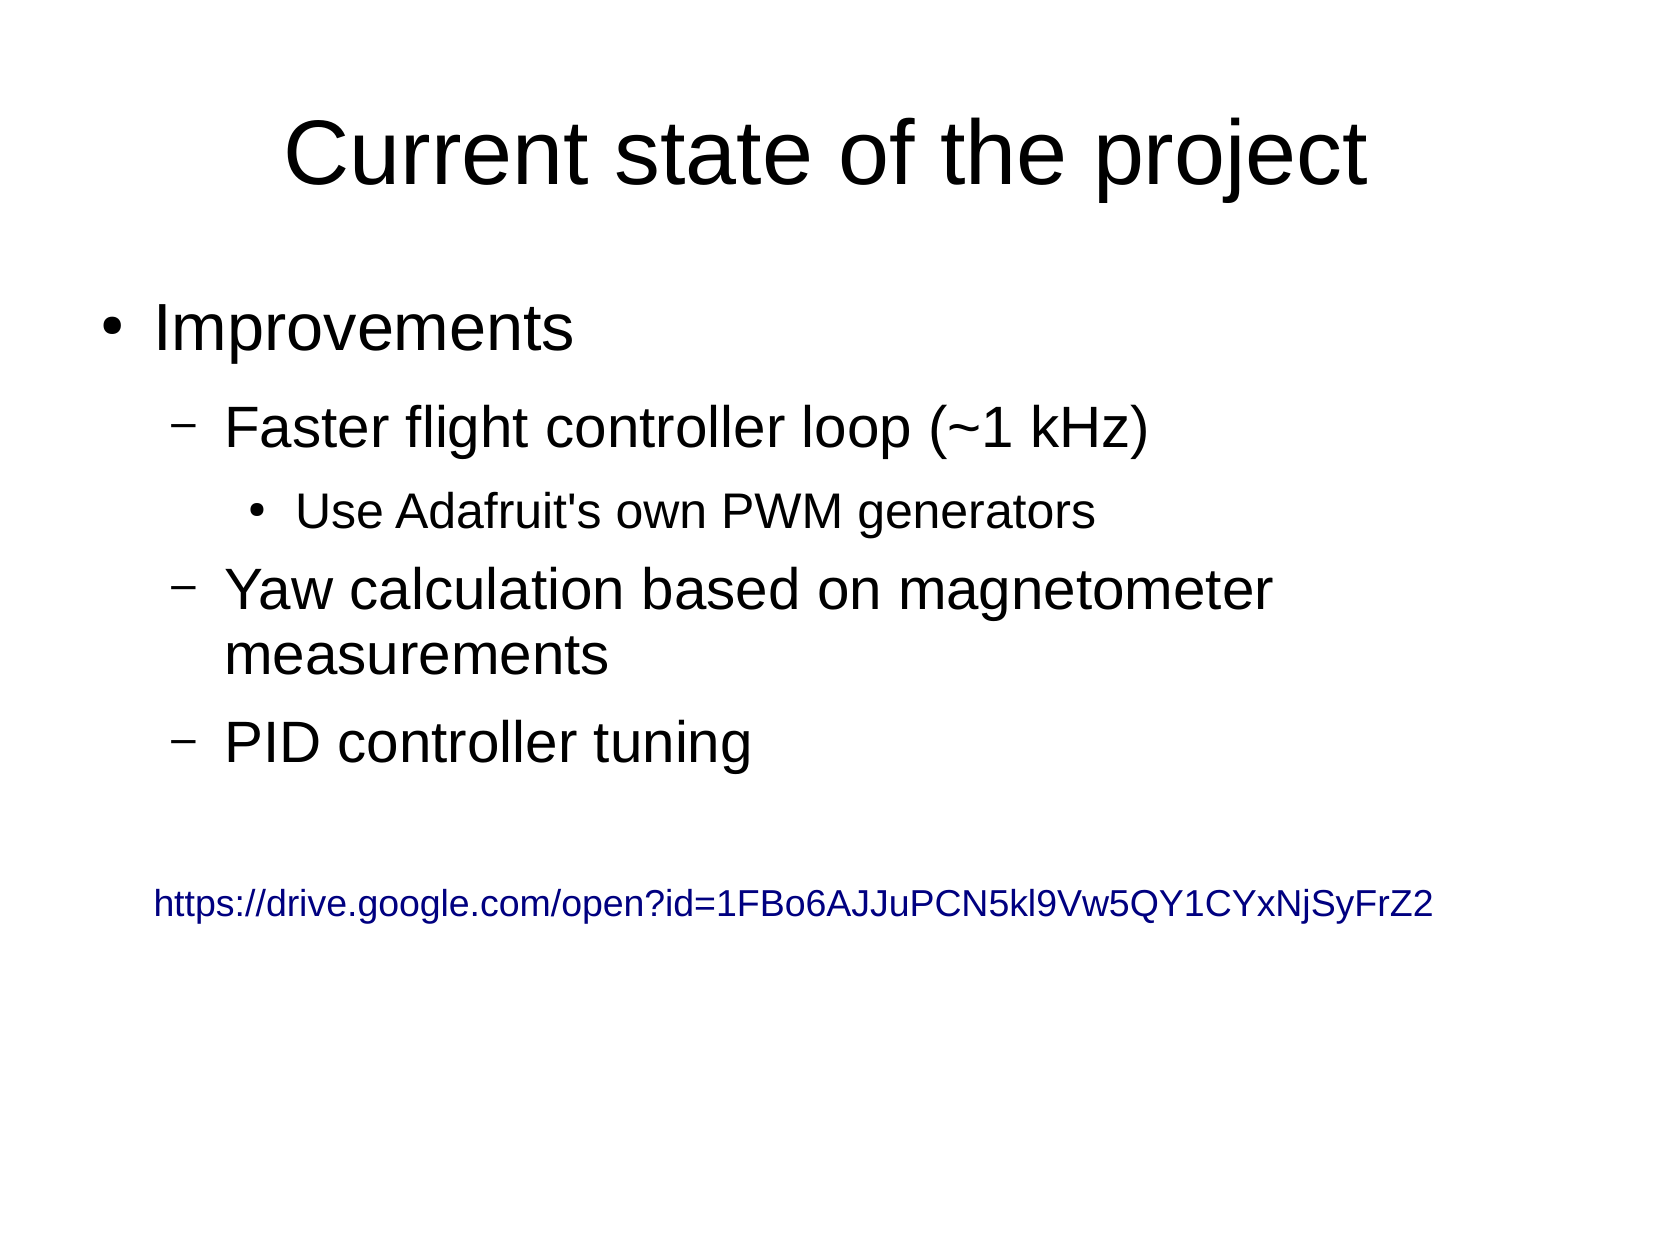

# Current state of the project
Improvements
Faster flight controller loop (~1 kHz)
Use Adafruit's own PWM generators
Yaw calculation based on magnetometer measurements
PID controller tuning
https://drive.google.com/open?id=1FBo6AJJuPCN5kl9Vw5QY1CYxNjSyFrZ2